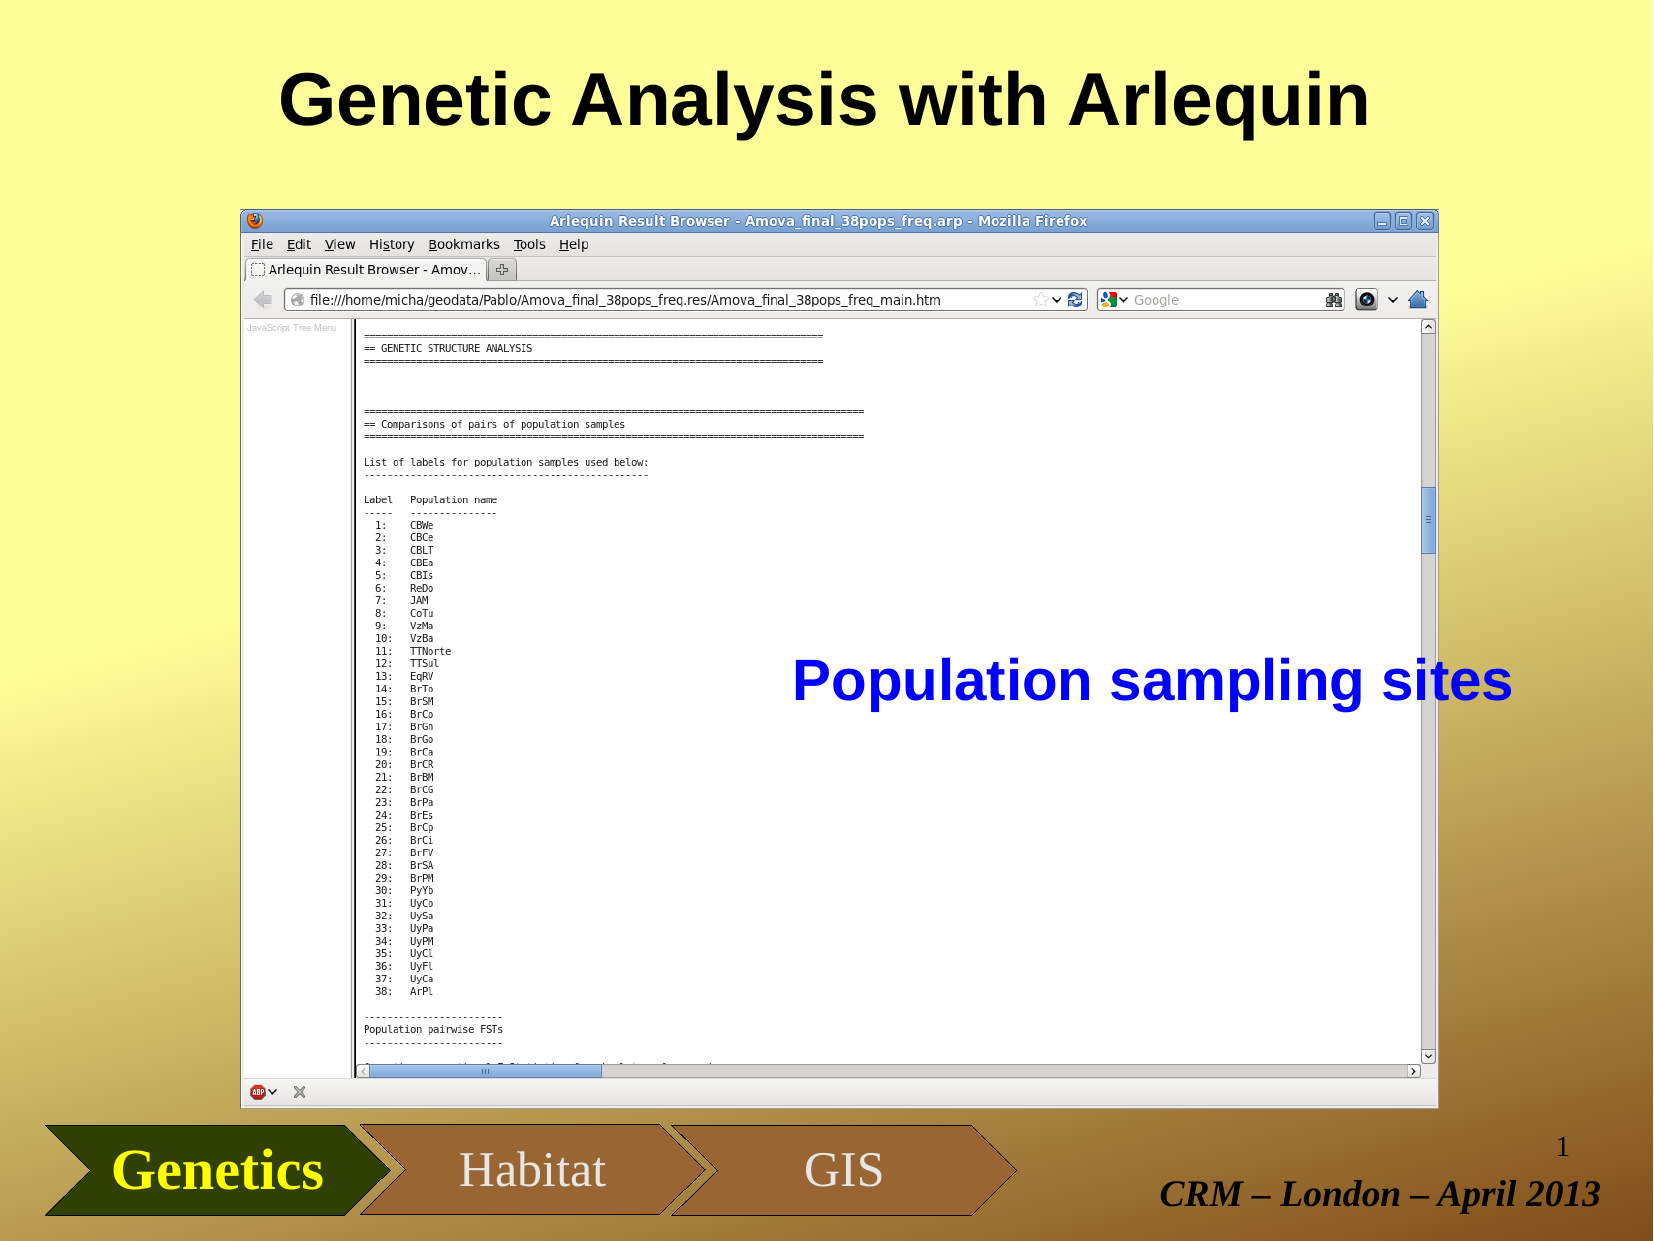

# Genetic Analysis with Arlequin
Population sampling sites